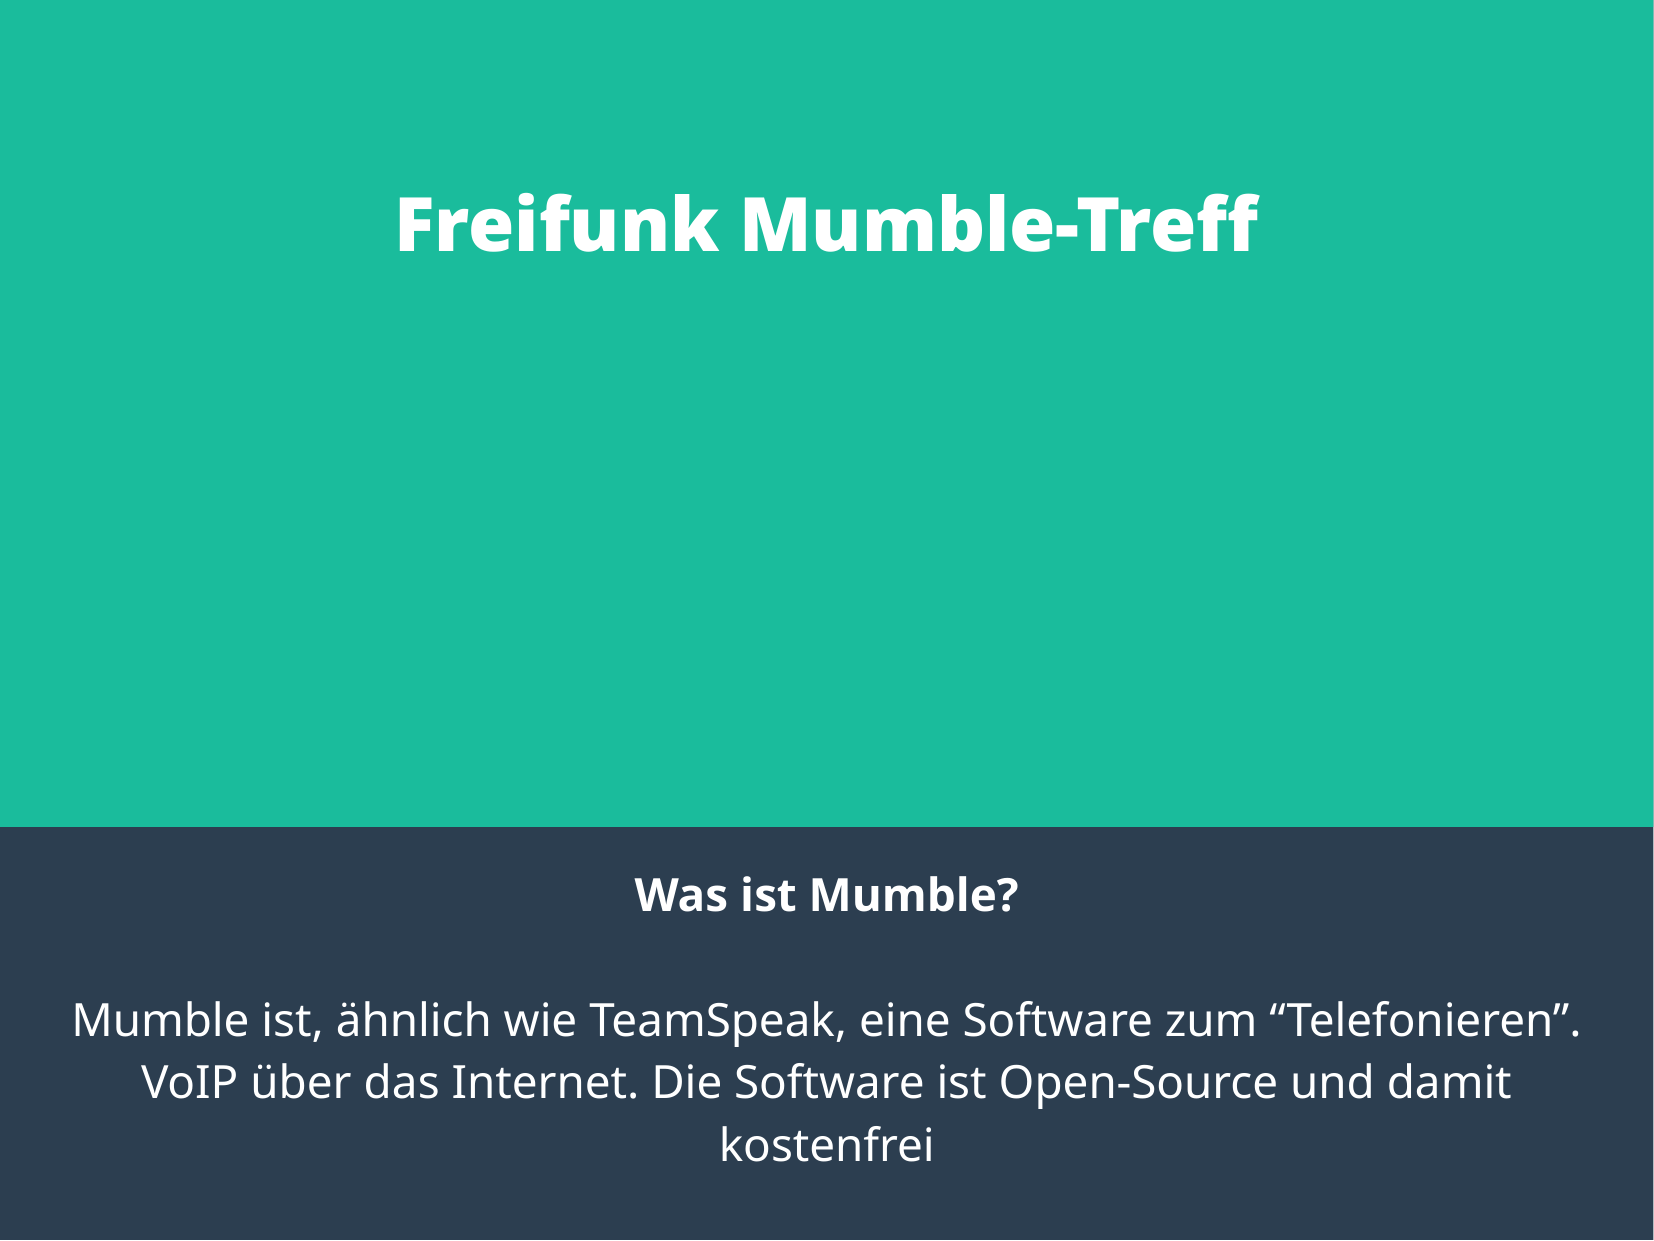

# Freifunk Mumble-Treff
Was ist Mumble?
Mumble ist, ähnlich wie TeamSpeak, eine Software zum “Telefonieren”.
VoIP über das Internet. Die Software ist Open-Source und damit kostenfrei